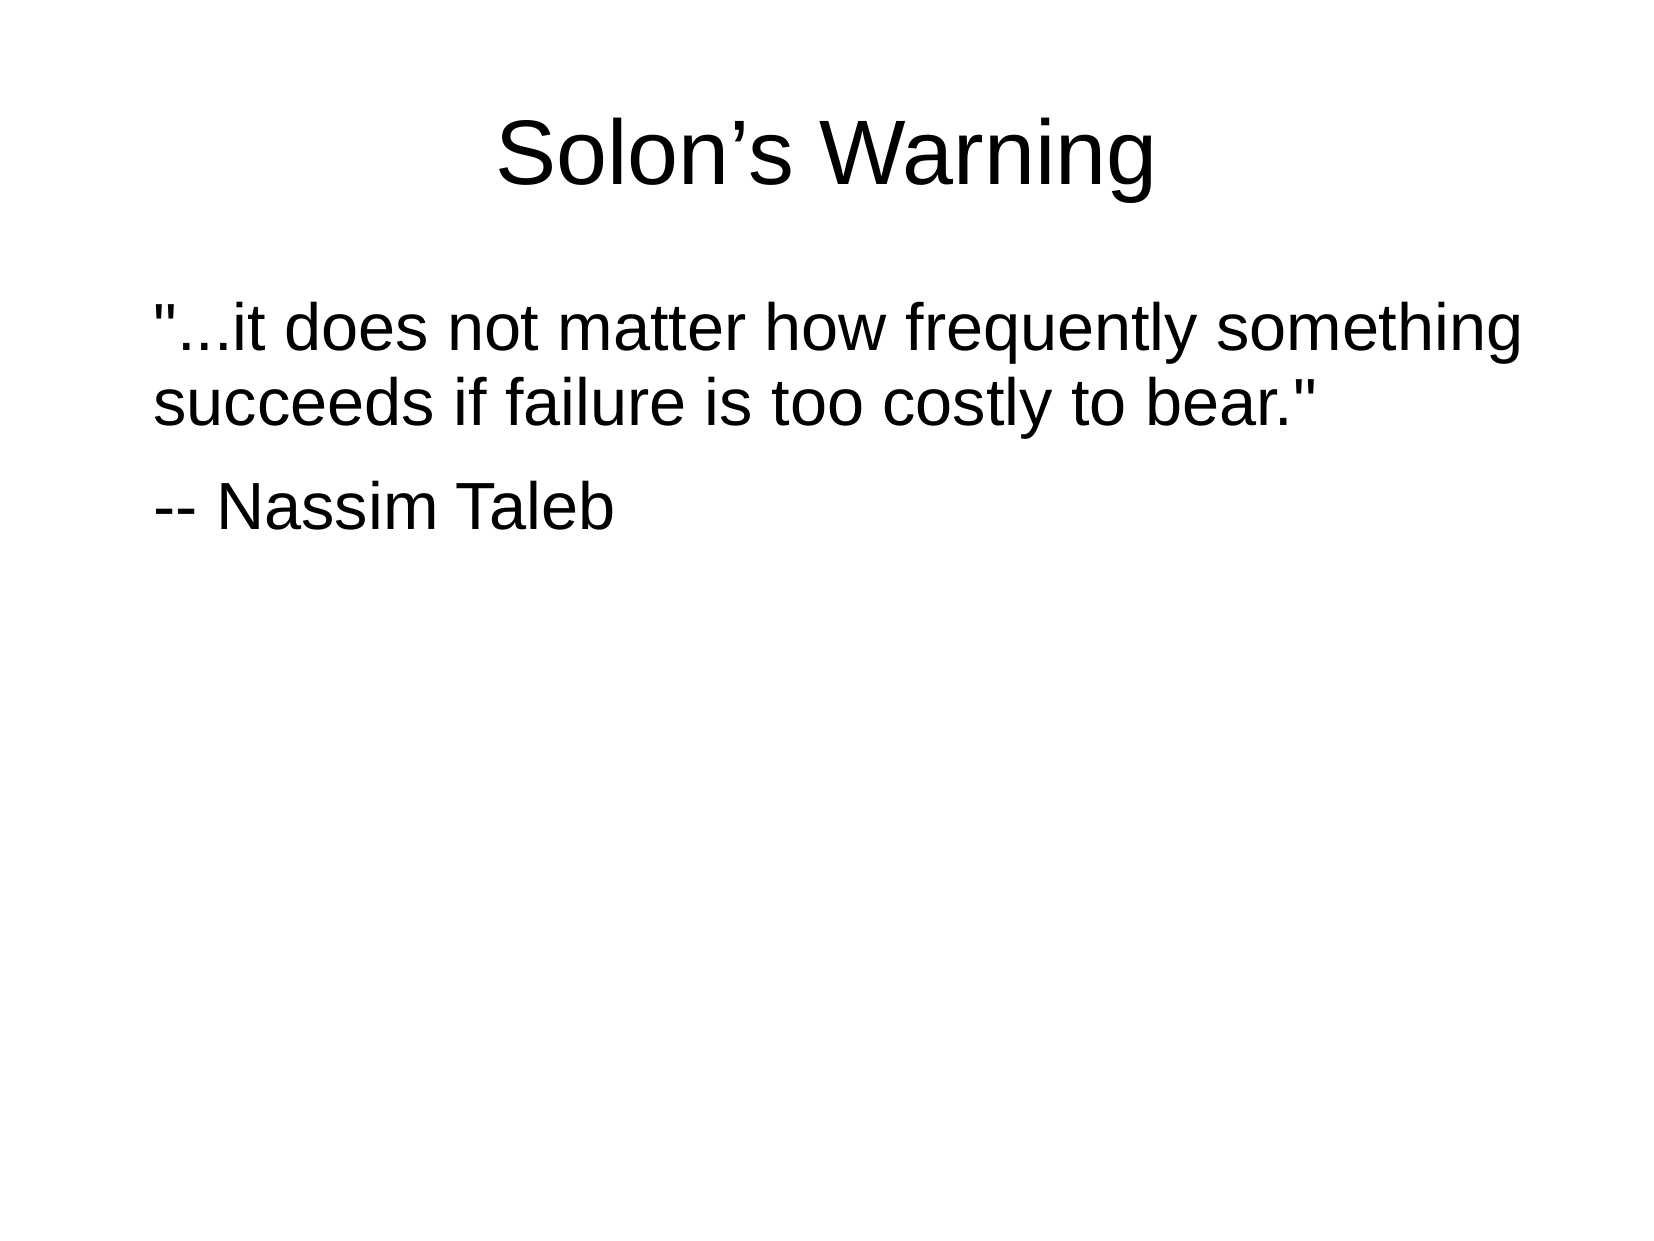

# Solon’s Warning
"...it does not matter how frequently something succeeds if failure is too costly to bear."
-- Nassim Taleb